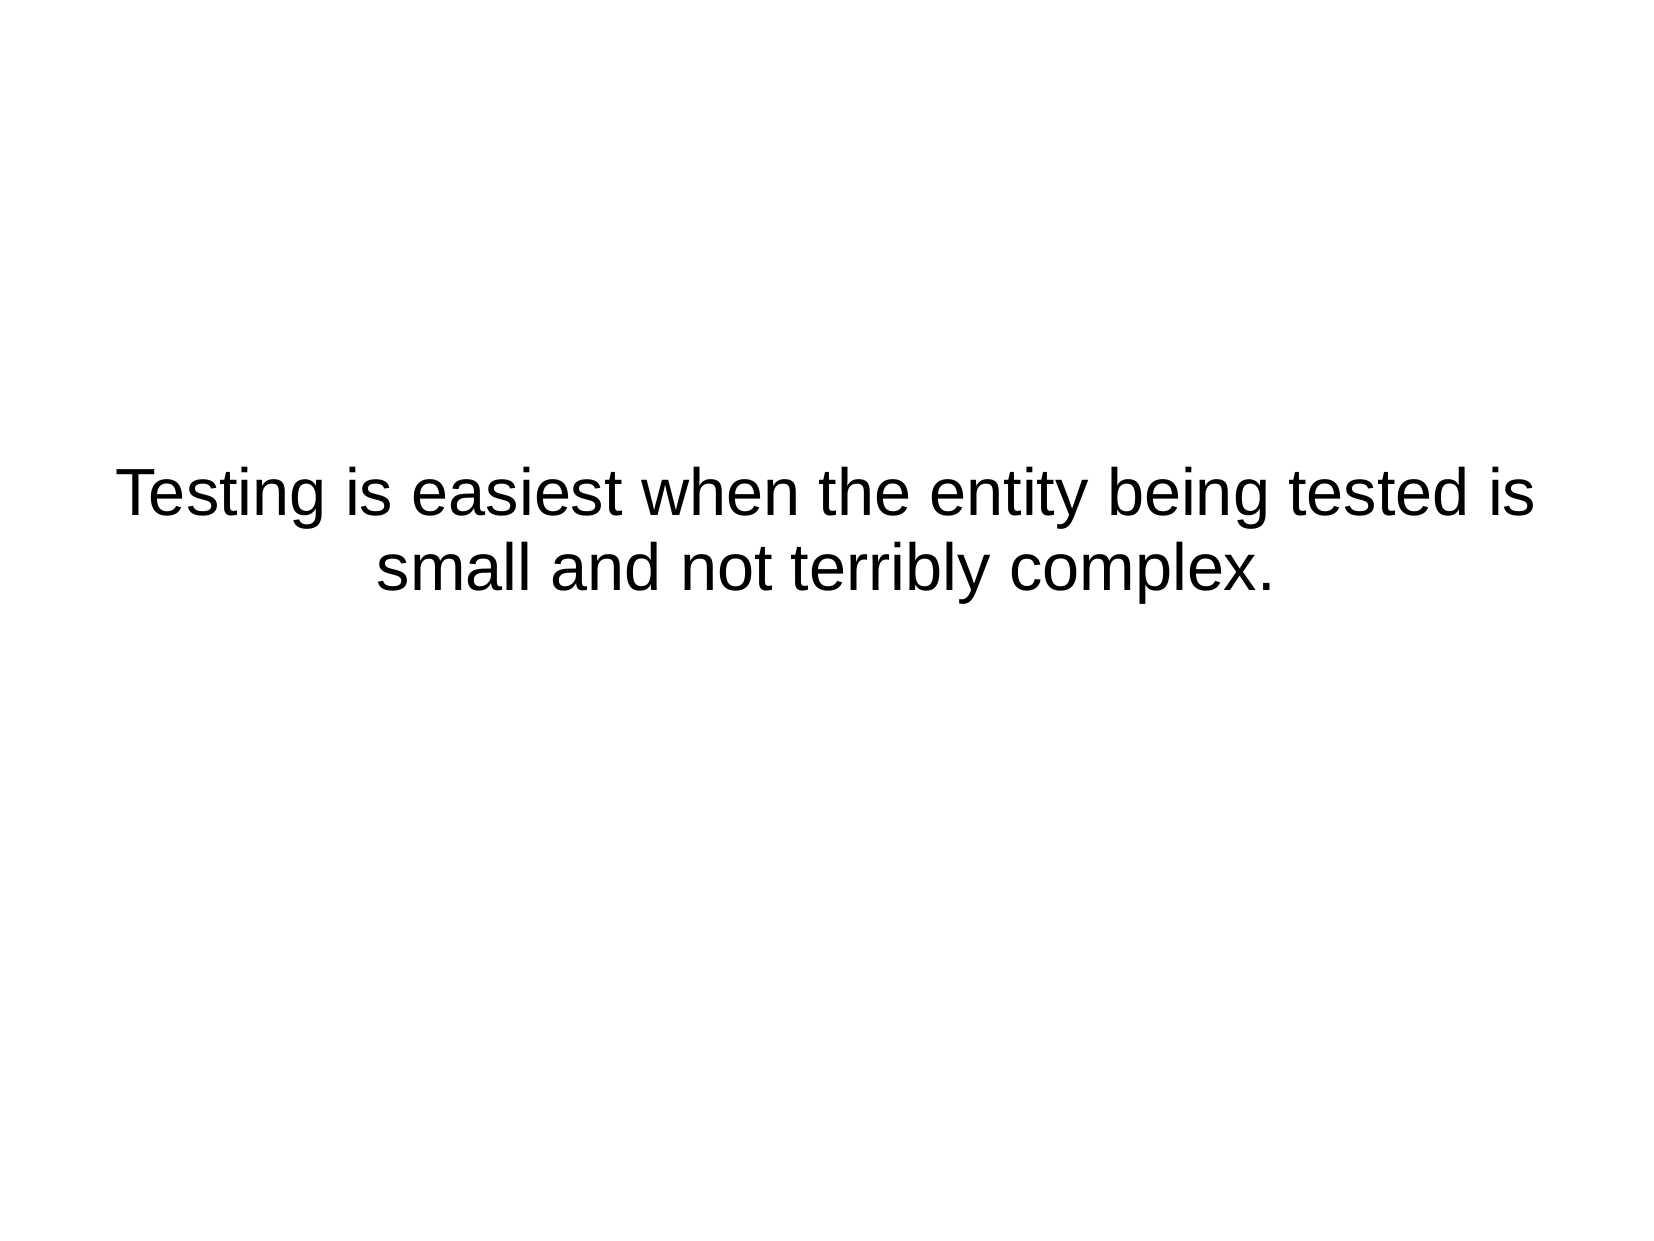

# Testing is easiest when the entity being tested is small and not terribly complex.